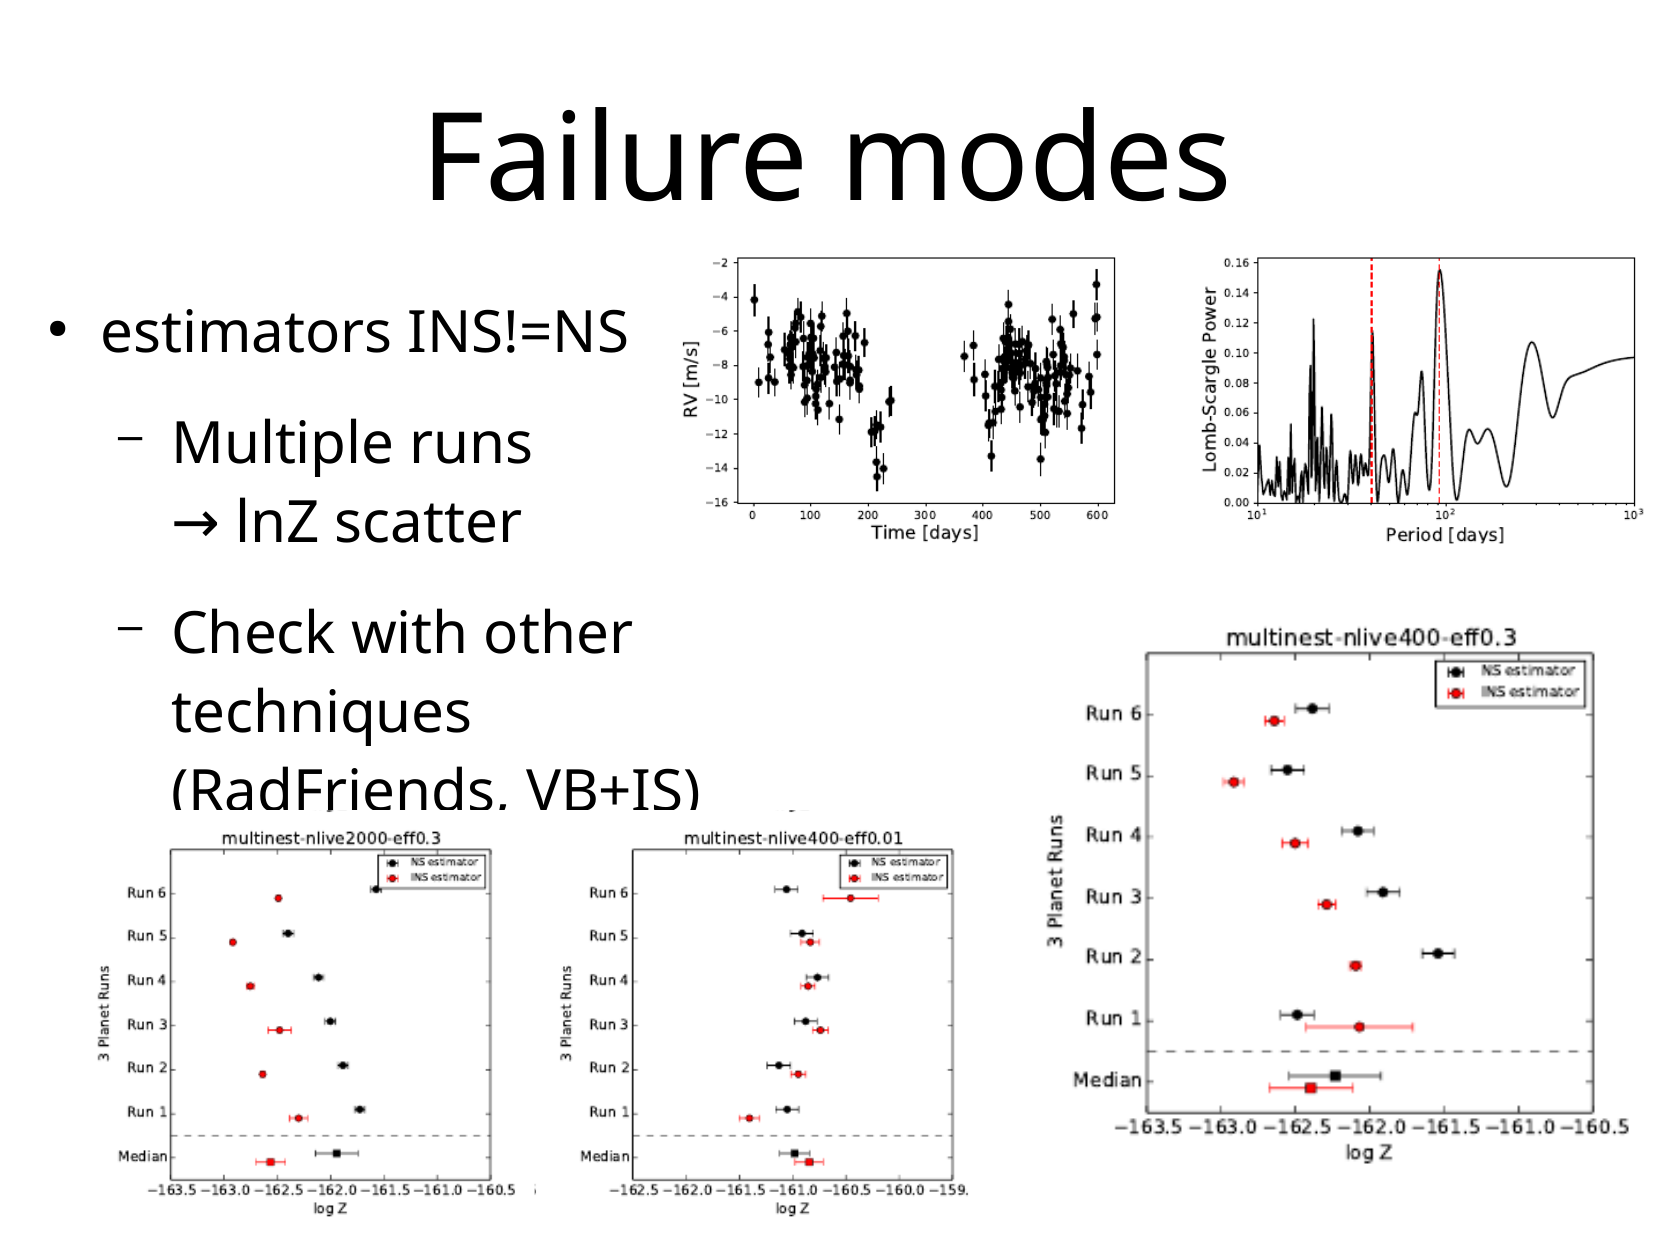

# Failure modes
estimators INS!=NS
Multiple runs
→ lnZ scatter
Check with other techniques (RadFriends, VB+IS)